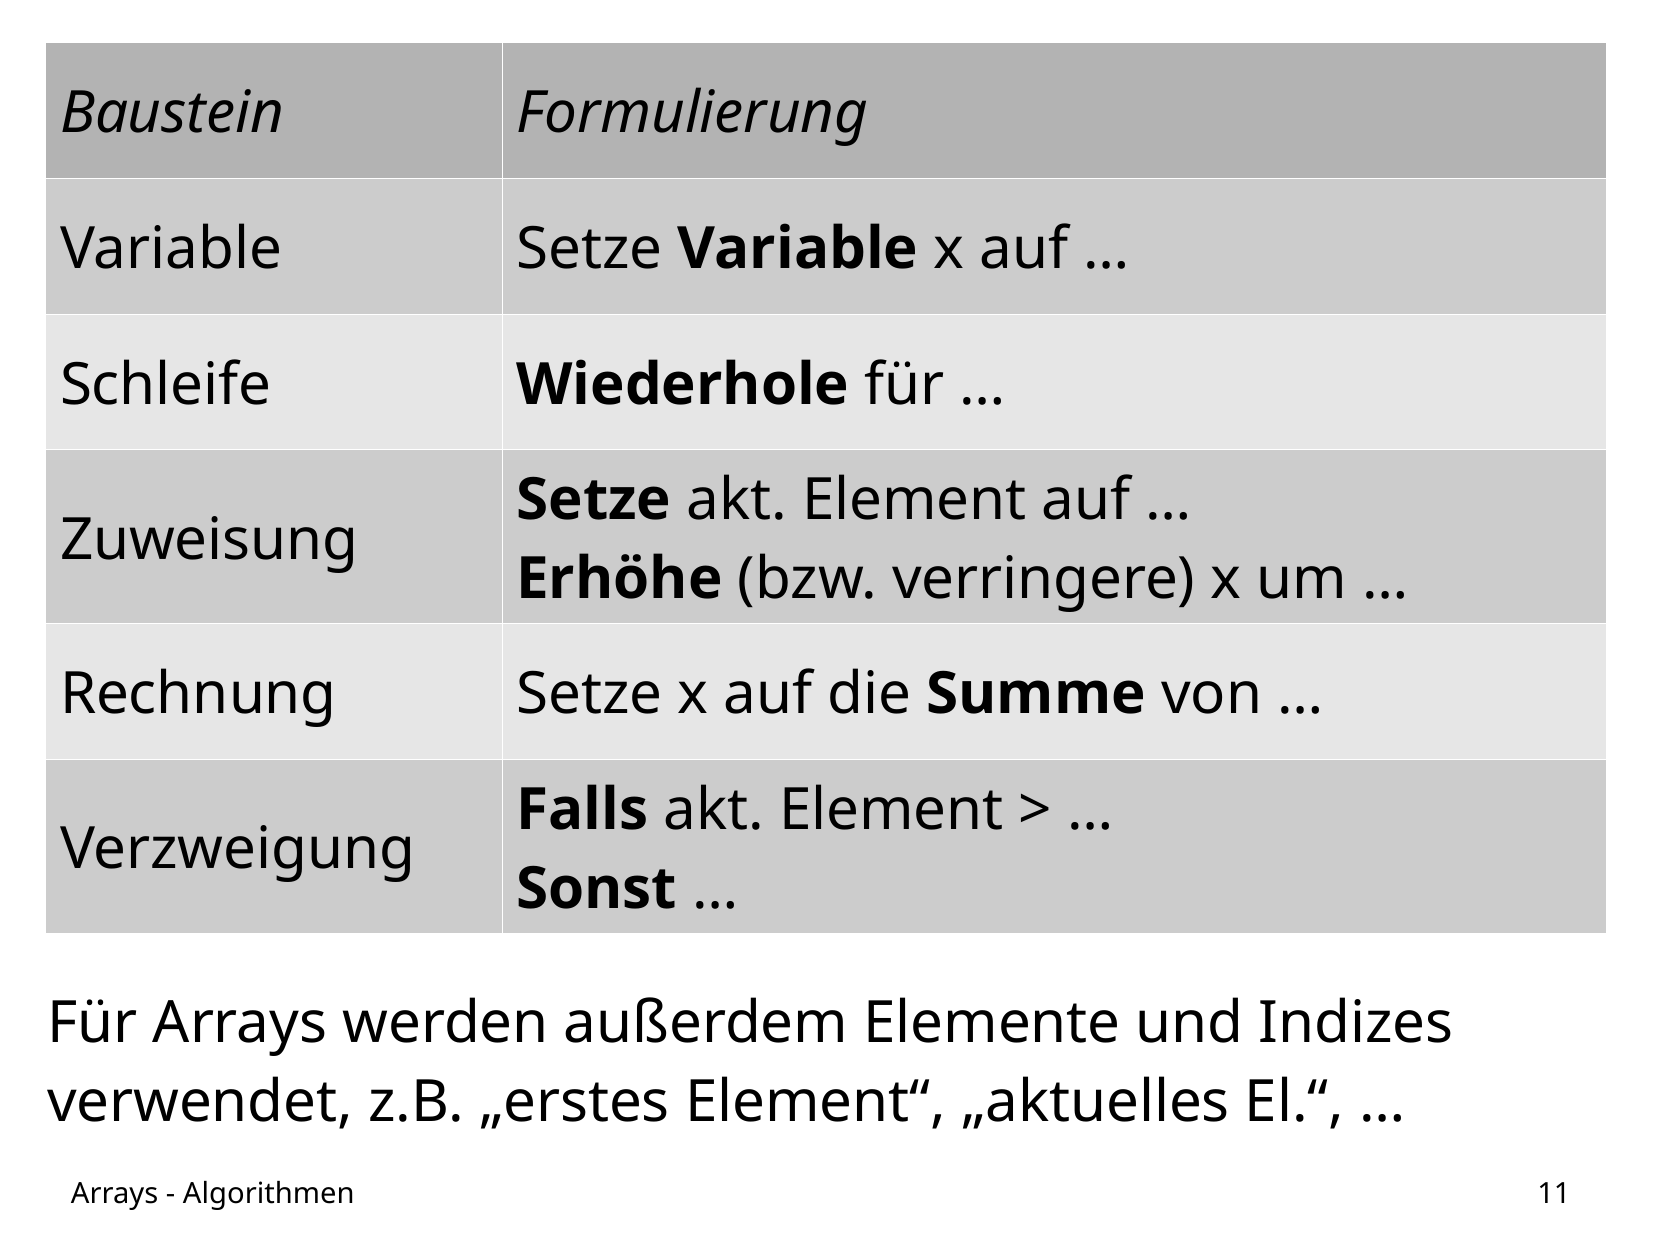

| Baustein | Formulierung |
| --- | --- |
| Variable | Setze Variable x auf … |
| Schleife | Wiederhole für … |
| Zuweisung | Setze akt. Element auf … Erhöhe (bzw. verringere) x um … |
| Rechnung | Setze x auf die Summe von … |
| Verzweigung | Falls akt. Element > … Sonst … |
# Für Arrays werden außerdem Elemente und Indizes verwendet, z.B. „erstes Element“, „aktuelles El.“, …
Arrays - Algorithmen
11